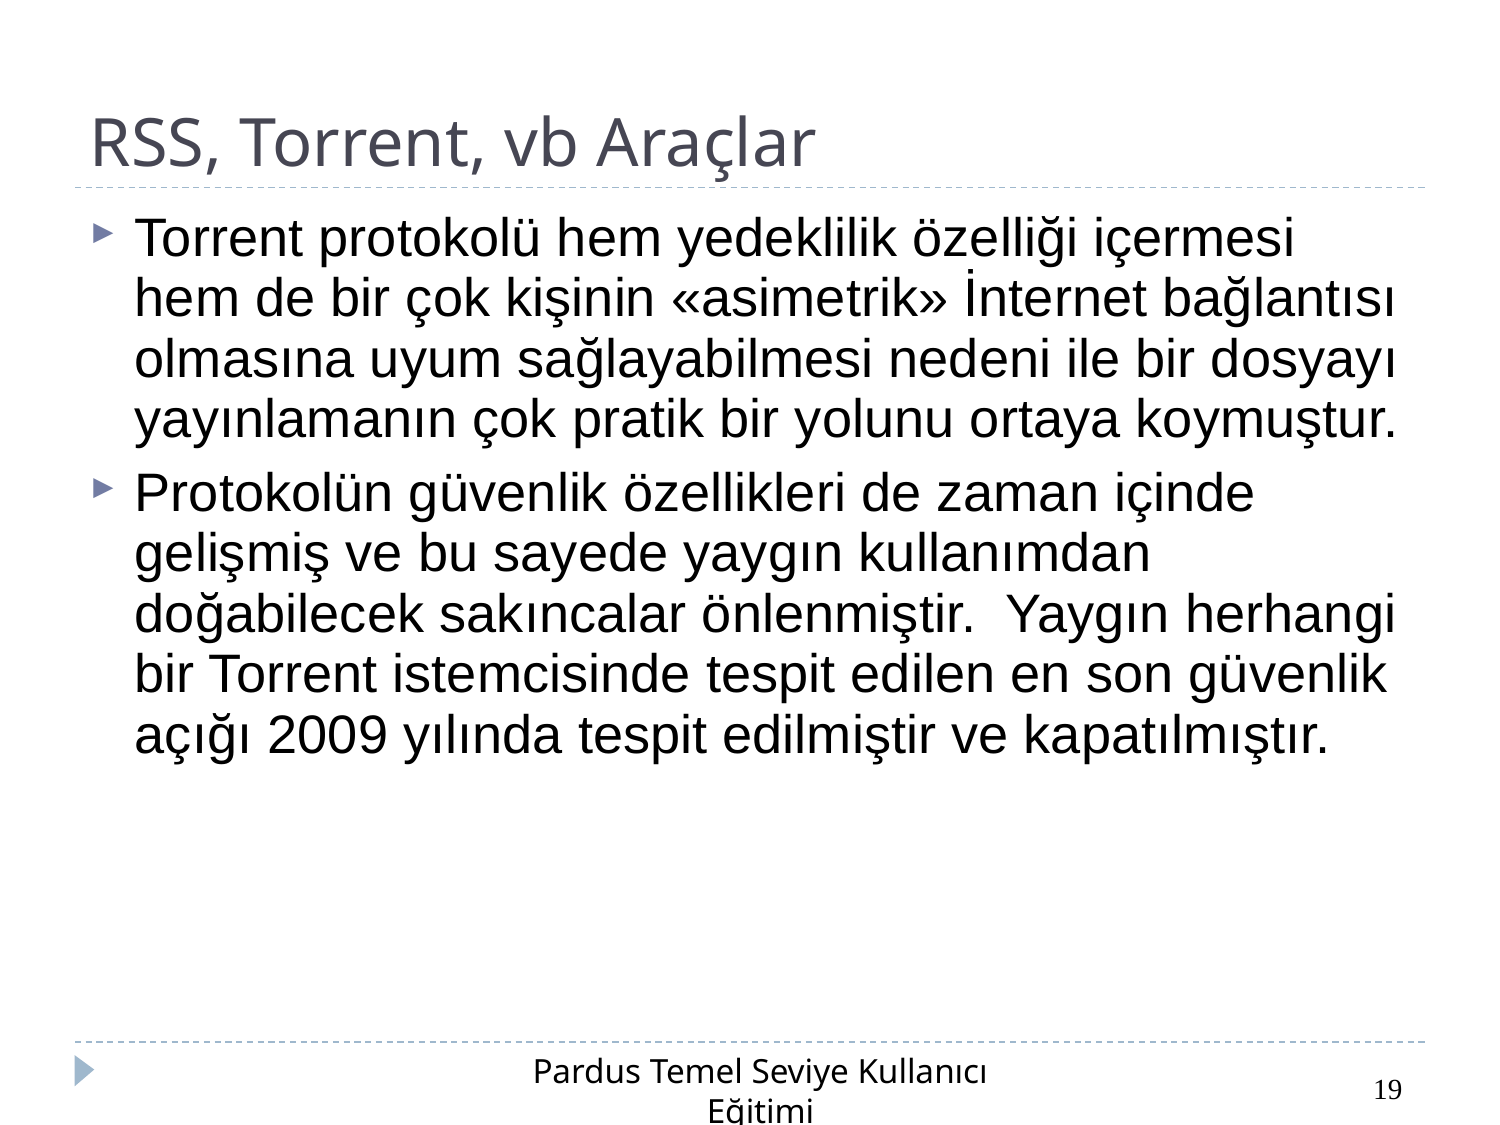

# RSS, Torrent, vb Araçlar
Torrent protokolü hem yedeklilik özelliği içermesi hem de bir çok kişinin «asimetrik» İnternet bağlantısı olmasına uyum sağlayabilmesi nedeni ile bir dosyayı yayınlamanın çok pratik bir yolunu ortaya koymuştur.
Protokolün güvenlik özellikleri de zaman içinde gelişmiş ve bu sayede yaygın kullanımdan doğabilecek sakıncalar önlenmiştir. Yaygın herhangi bir Torrent istemcisinde tespit edilen en son güvenlik açığı 2009 yılında tespit edilmiştir ve kapatılmıştır.